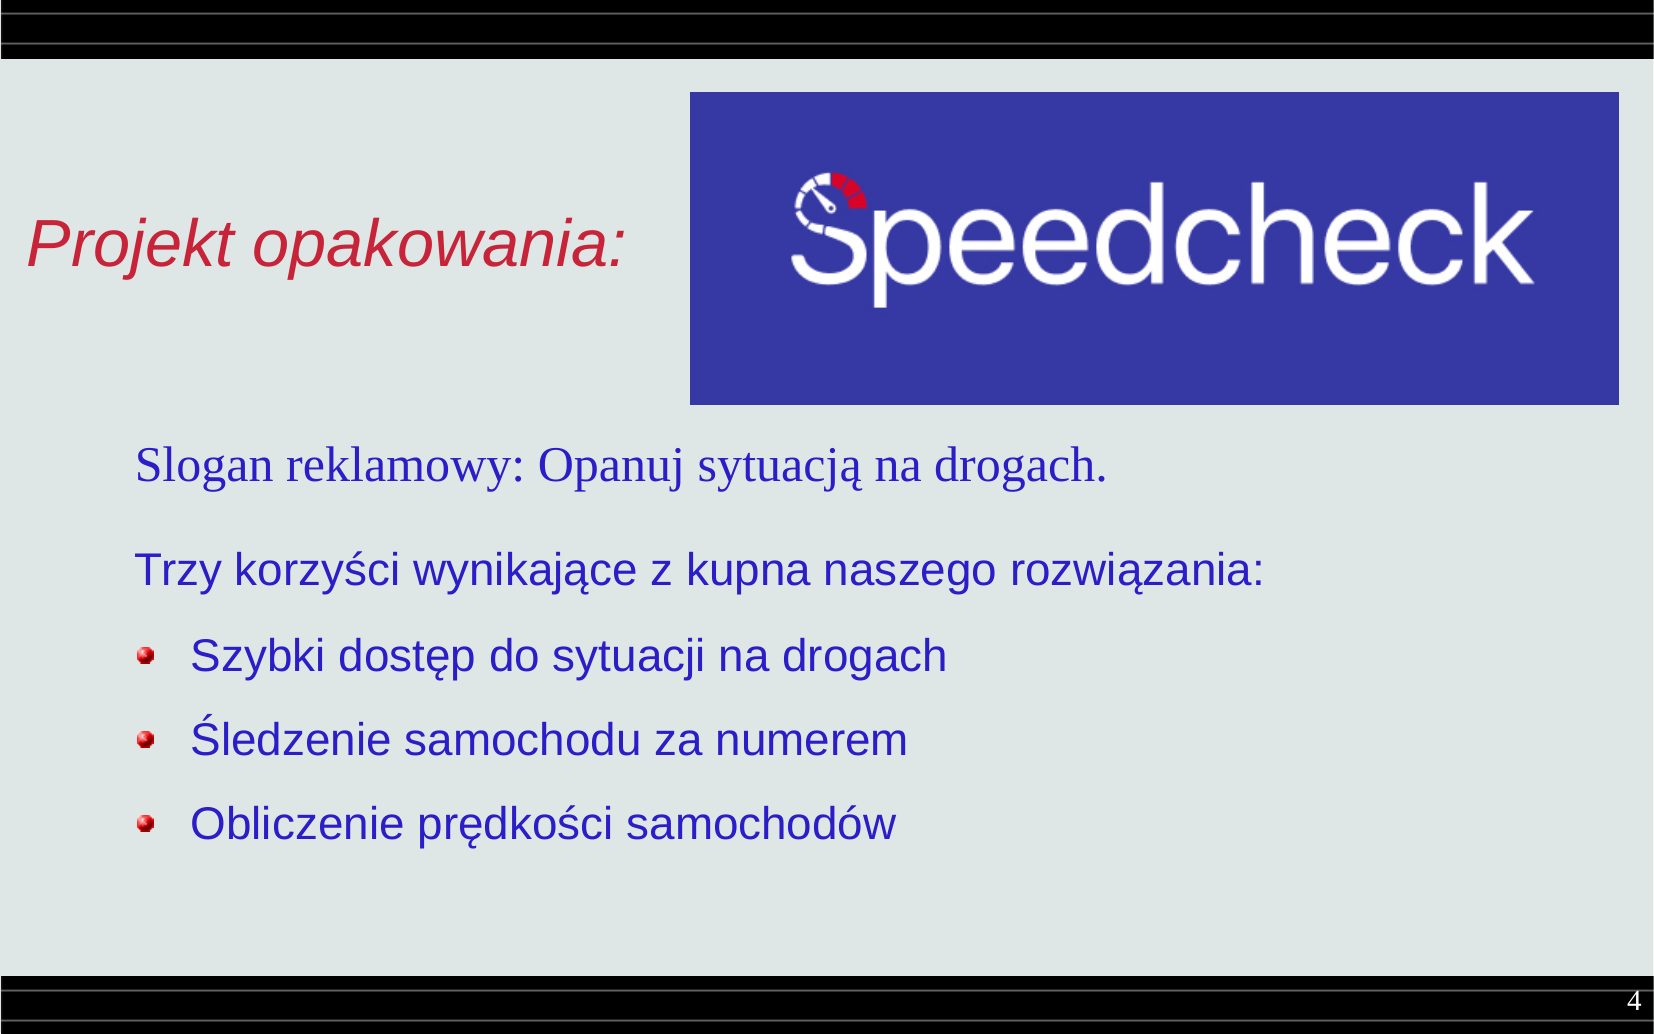

# Projekt opakowania:
Slogan reklamowy: Opanuj sytuacją na drogach.
Trzy korzyści wynikające z kupna naszego rozwiązania:
Szybki dostęp do sytuacji na drogach
Śledzenie samochodu za numerem
Obliczenie prędkości samochodów